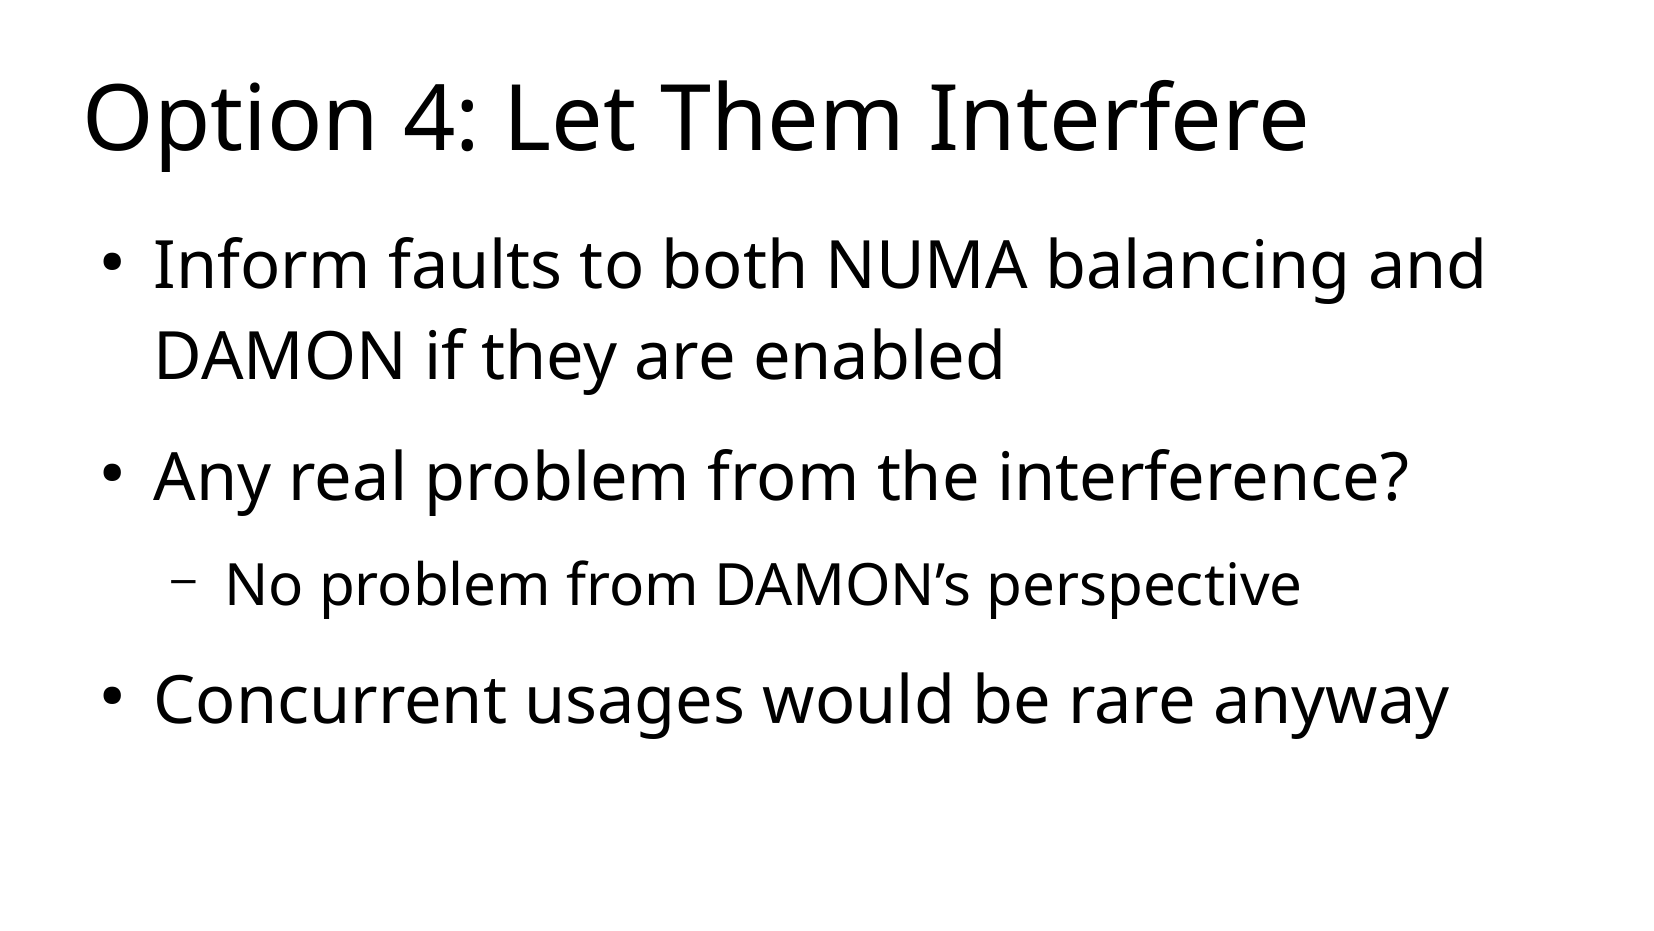

# Option 4: Let Them Interfere
Inform faults to both NUMA balancing and DAMON if they are enabled
Any real problem from the interference?
No problem from DAMON’s perspective
Concurrent usages would be rare anyway